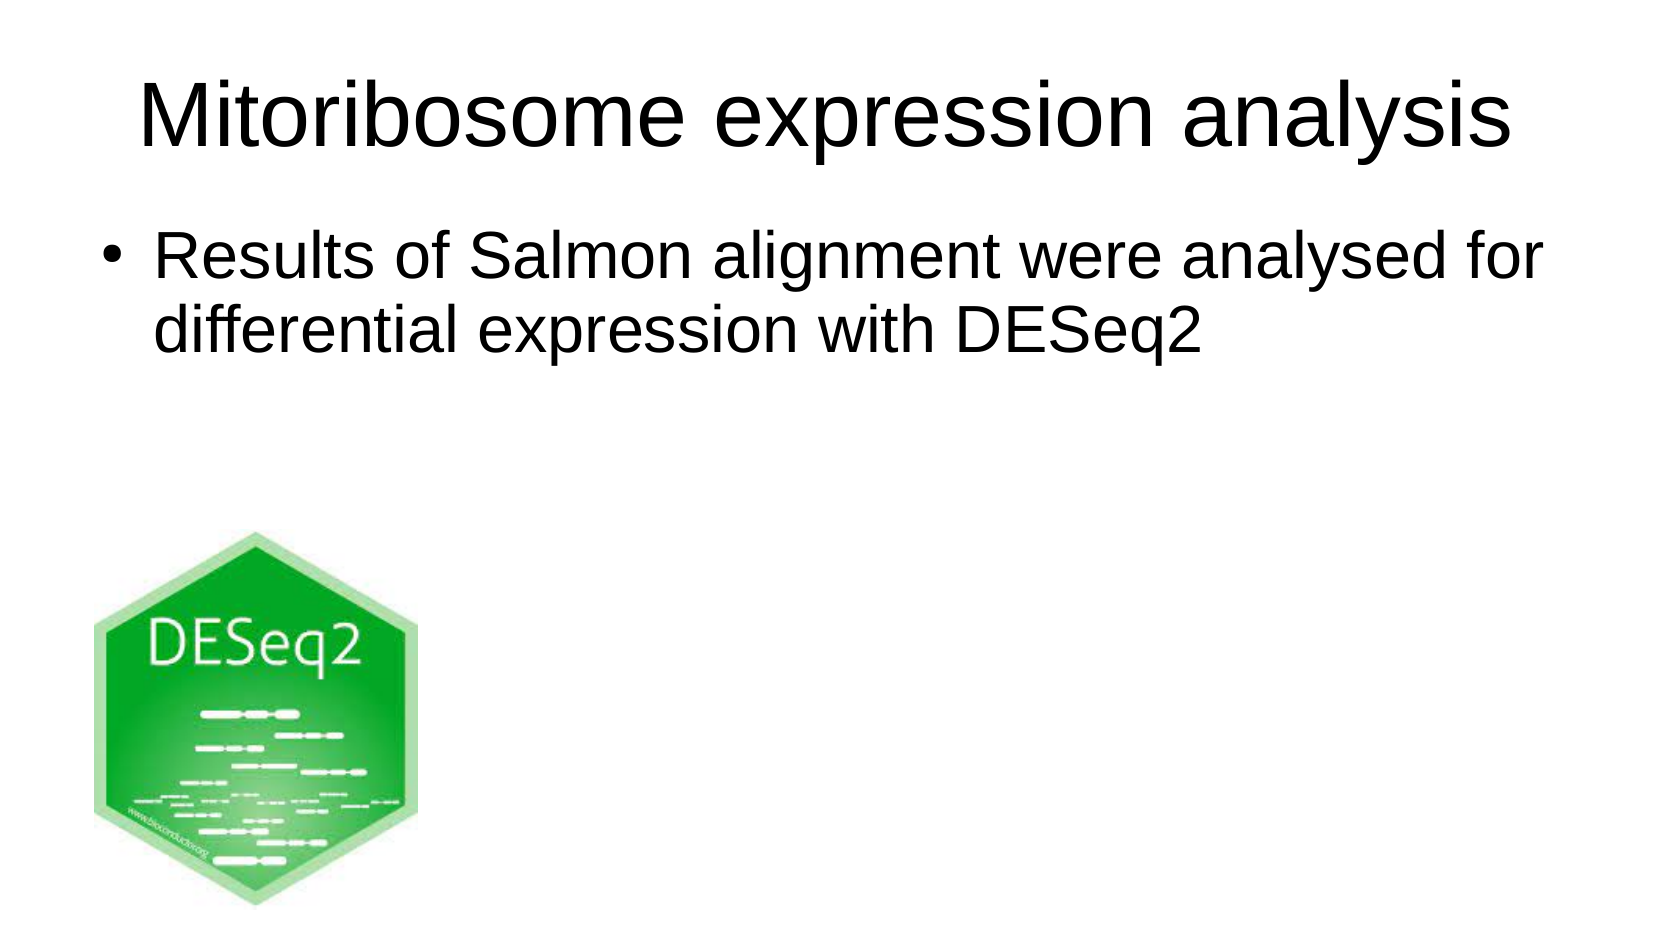

# Mitoribosome expression analysis
Results of Salmon alignment were analysed for differential expression with DESeq2